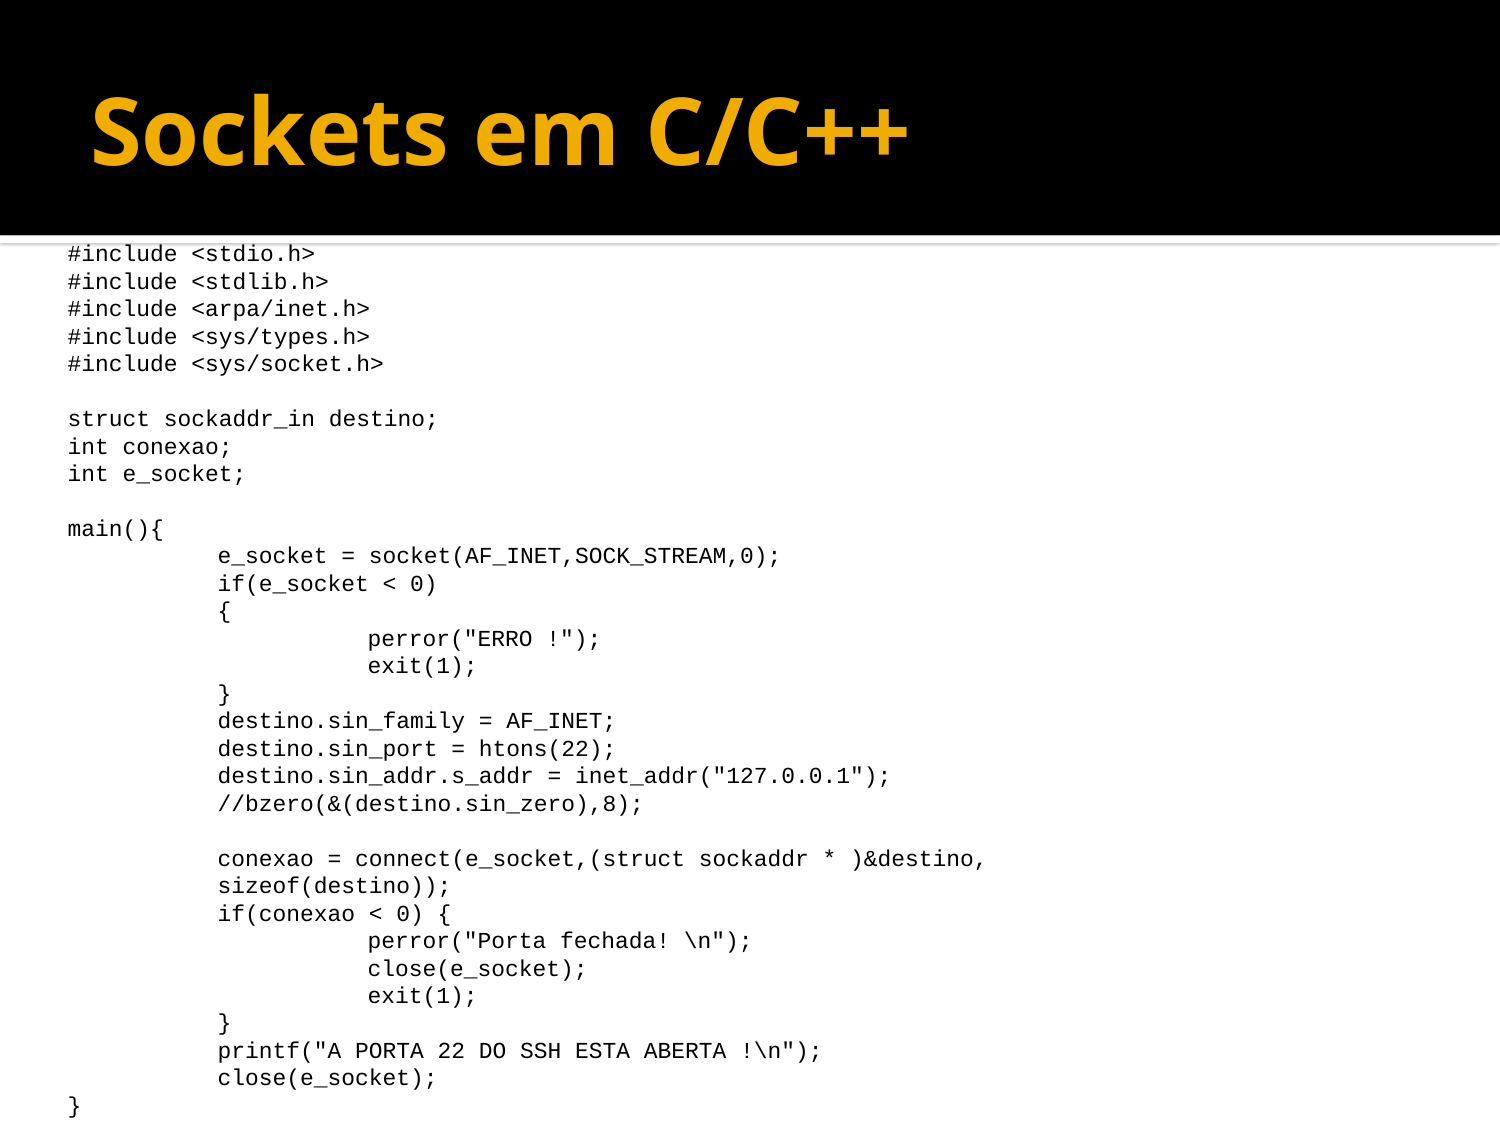

# Sockets em C/C++
#include <stdio.h>
#include <stdlib.h>
#include <arpa/inet.h>
#include <sys/types.h>
#include <sys/socket.h>
struct sockaddr_in destino;
int conexao;
int e_socket;
main(){
	e_socket = socket(AF_INET,SOCK_STREAM,0);
	if(e_socket < 0)
	{
		perror("ERRO !");
		exit(1);
	}
	destino.sin_family = AF_INET;
	destino.sin_port = htons(22);
	destino.sin_addr.s_addr = inet_addr("127.0.0.1");
	//bzero(&(destino.sin_zero),8);
	conexao = connect(e_socket,(struct sockaddr * )&destino,
	sizeof(destino));
	if(conexao < 0) {
		perror("Porta fechada! \n");
		close(e_socket);
		exit(1);
	}
	printf("A PORTA 22 DO SSH ESTA ABERTA !\n");
	close(e_socket);
}